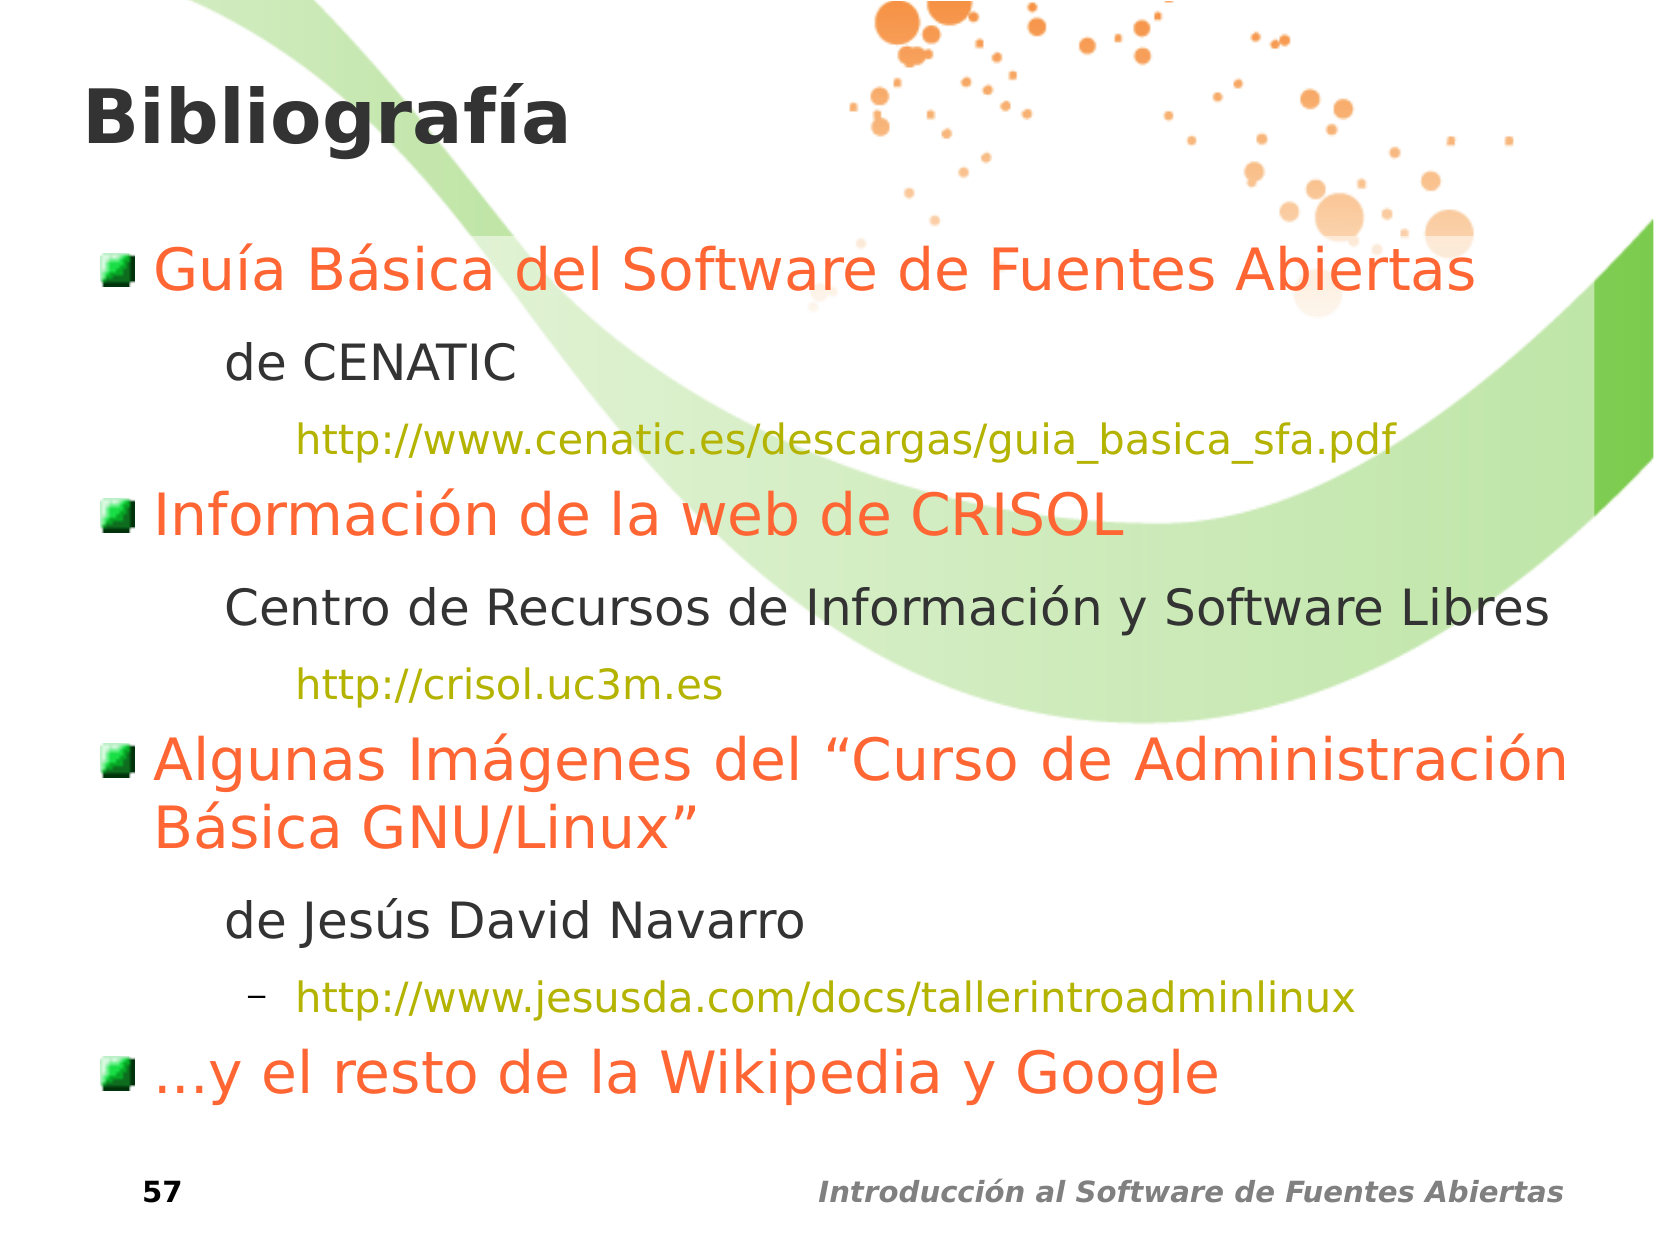

# Bibliografía
Guía Básica del Software de Fuentes Abiertas
de CENATIC
http://www.cenatic.es/descargas/guia_basica_sfa.pdf
Información de la web de CRISOL
Centro de Recursos de Información y Software Libres
http://crisol.uc3m.es
Algunas Imágenes del “Curso de Administración Básica GNU/Linux”
de Jesús David Navarro
http://www.jesusda.com/docs/tallerintroadminlinux
...y el resto de la Wikipedia y Google